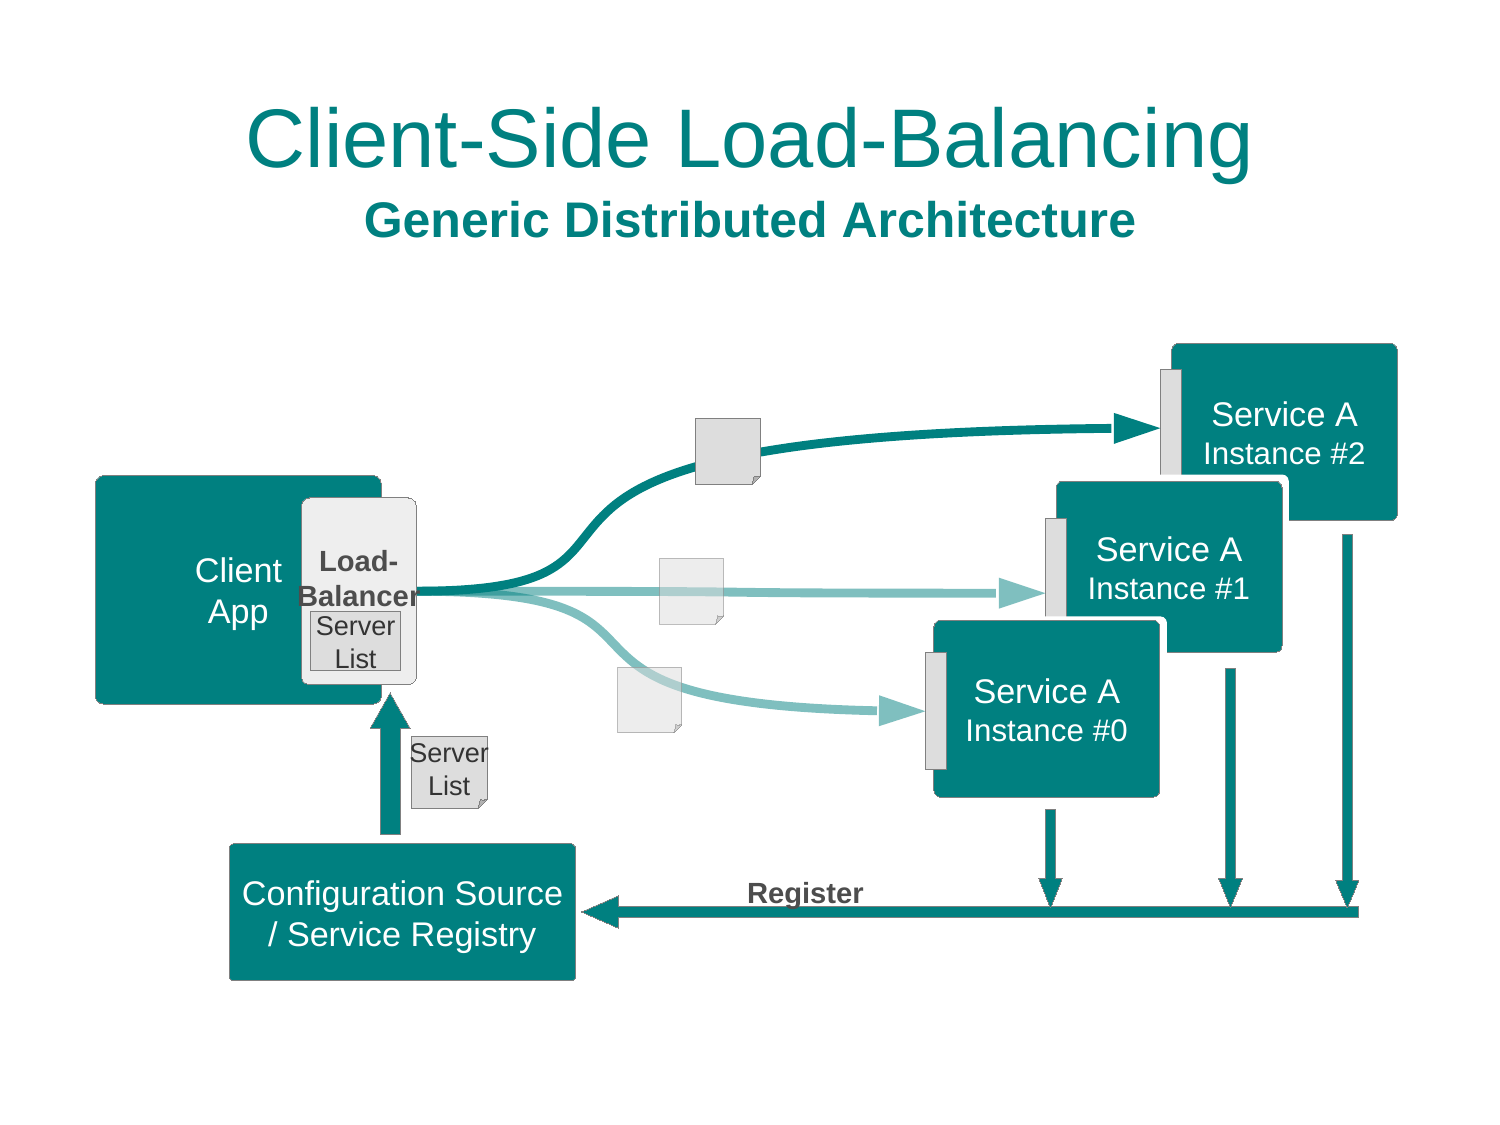

# Client-Side Load-Balancing
Generic Distributed Architecture
Service A
Instance #2
Client
App
Service A
Instance #1
Load-
Balancer
Server
List
Service A
Instance #0
Server
List
Configuration Source
/ Service Registry
Register